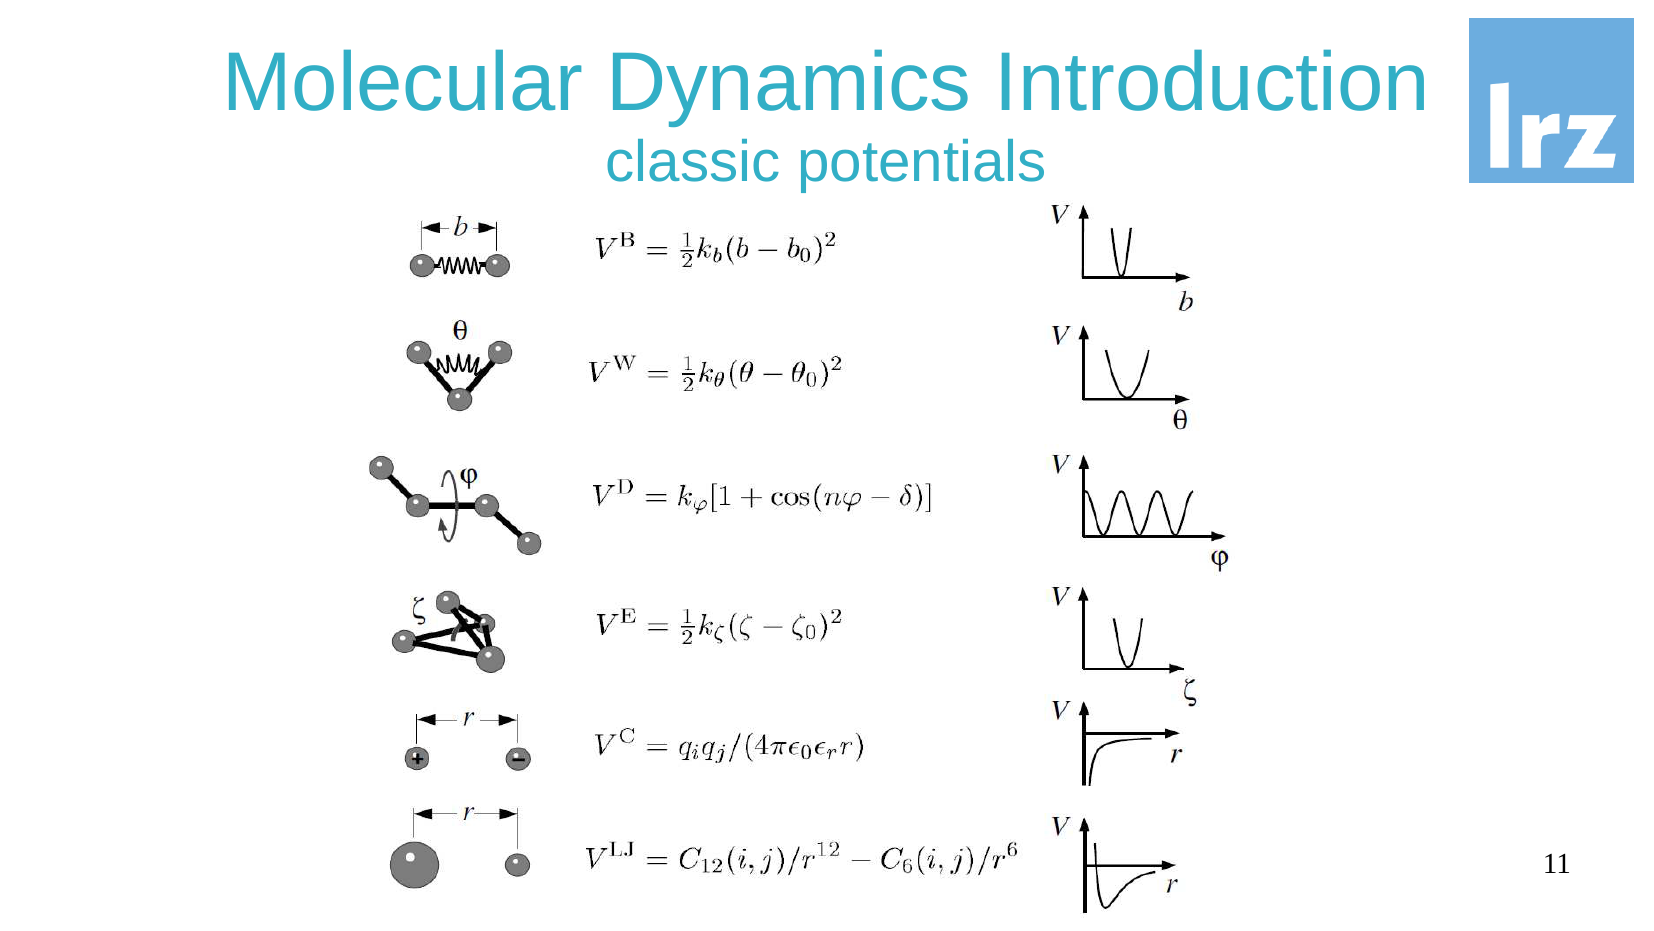

# Molecular Dynamics Introduction classic potentials
11